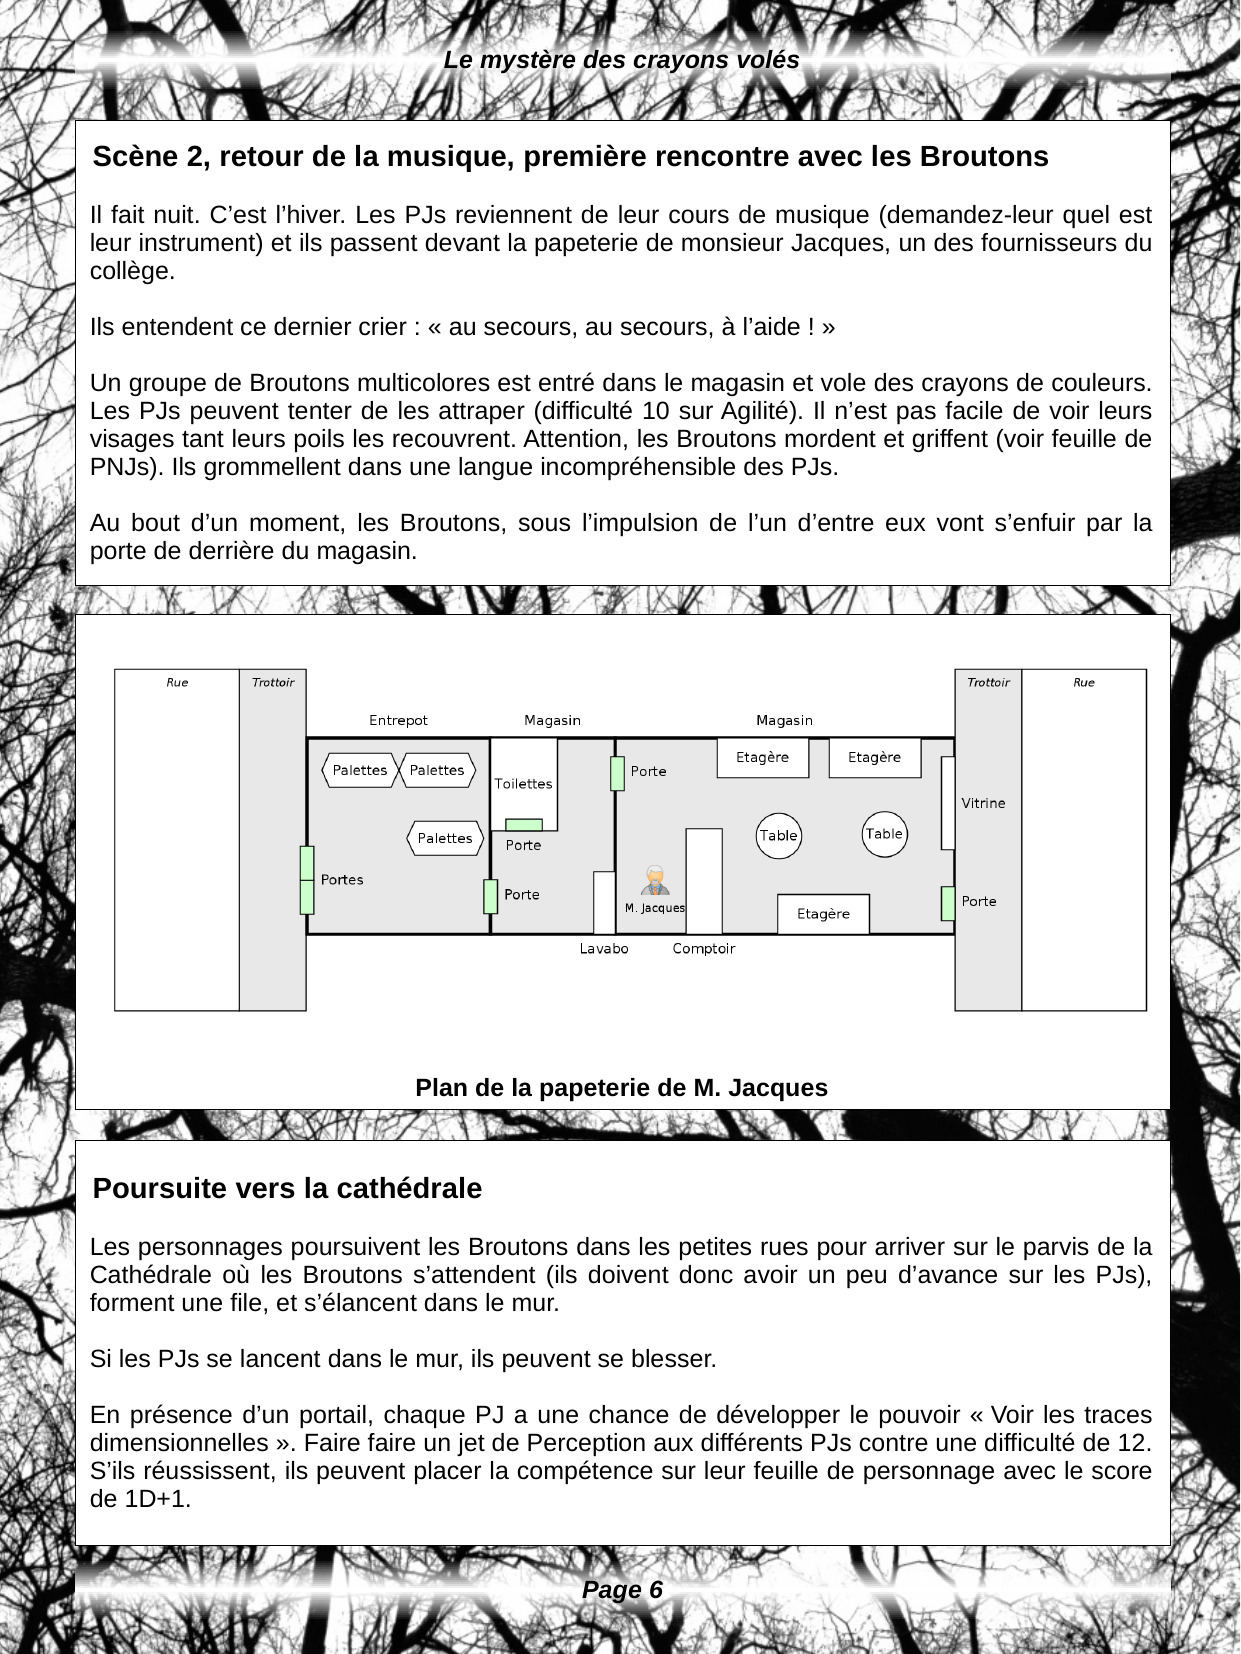

Le mystère des crayons volés
Scène 2, retour de la musique, première rencontre avec les Broutons
Il fait nuit. C’est l’hiver. Les PJs reviennent de leur cours de musique (demandez-leur quel est leur instrument) et ils passent devant la papeterie de monsieur Jacques, un des fournisseurs du collège.
Ils entendent ce dernier crier : « au secours, au secours, à l’aide ! »
Un groupe de Broutons multicolores est entré dans le magasin et vole des crayons de couleurs. Les PJs peuvent tenter de les attraper (difficulté 10 sur Agilité). Il n’est pas facile de voir leurs visages tant leurs poils les recouvrent. Attention, les Broutons mordent et griffent (voir feuille de PNJs). Ils grommellent dans une langue incompréhensible des PJs.
Au bout d’un moment, les Broutons, sous l’impulsion de l’un d’entre eux vont s’enfuir par la porte de derrière du magasin.
Plan de la papeterie de M. Jacques
Poursuite vers la cathédrale
Les personnages poursuivent les Broutons dans les petites rues pour arriver sur le parvis de la Cathédrale où les Broutons s’attendent (ils doivent donc avoir un peu d’avance sur les PJs), forment une file, et s’élancent dans le mur.
Si les PJs se lancent dans le mur, ils peuvent se blesser.
En présence d’un portail, chaque PJ a une chance de développer le pouvoir « Voir les traces dimensionnelles ». Faire faire un jet de Perception aux différents PJs contre une difficulté de 12. S’ils réussissent, ils peuvent placer la compétence sur leur feuille de personnage avec le score de 1D+1.
Page 6